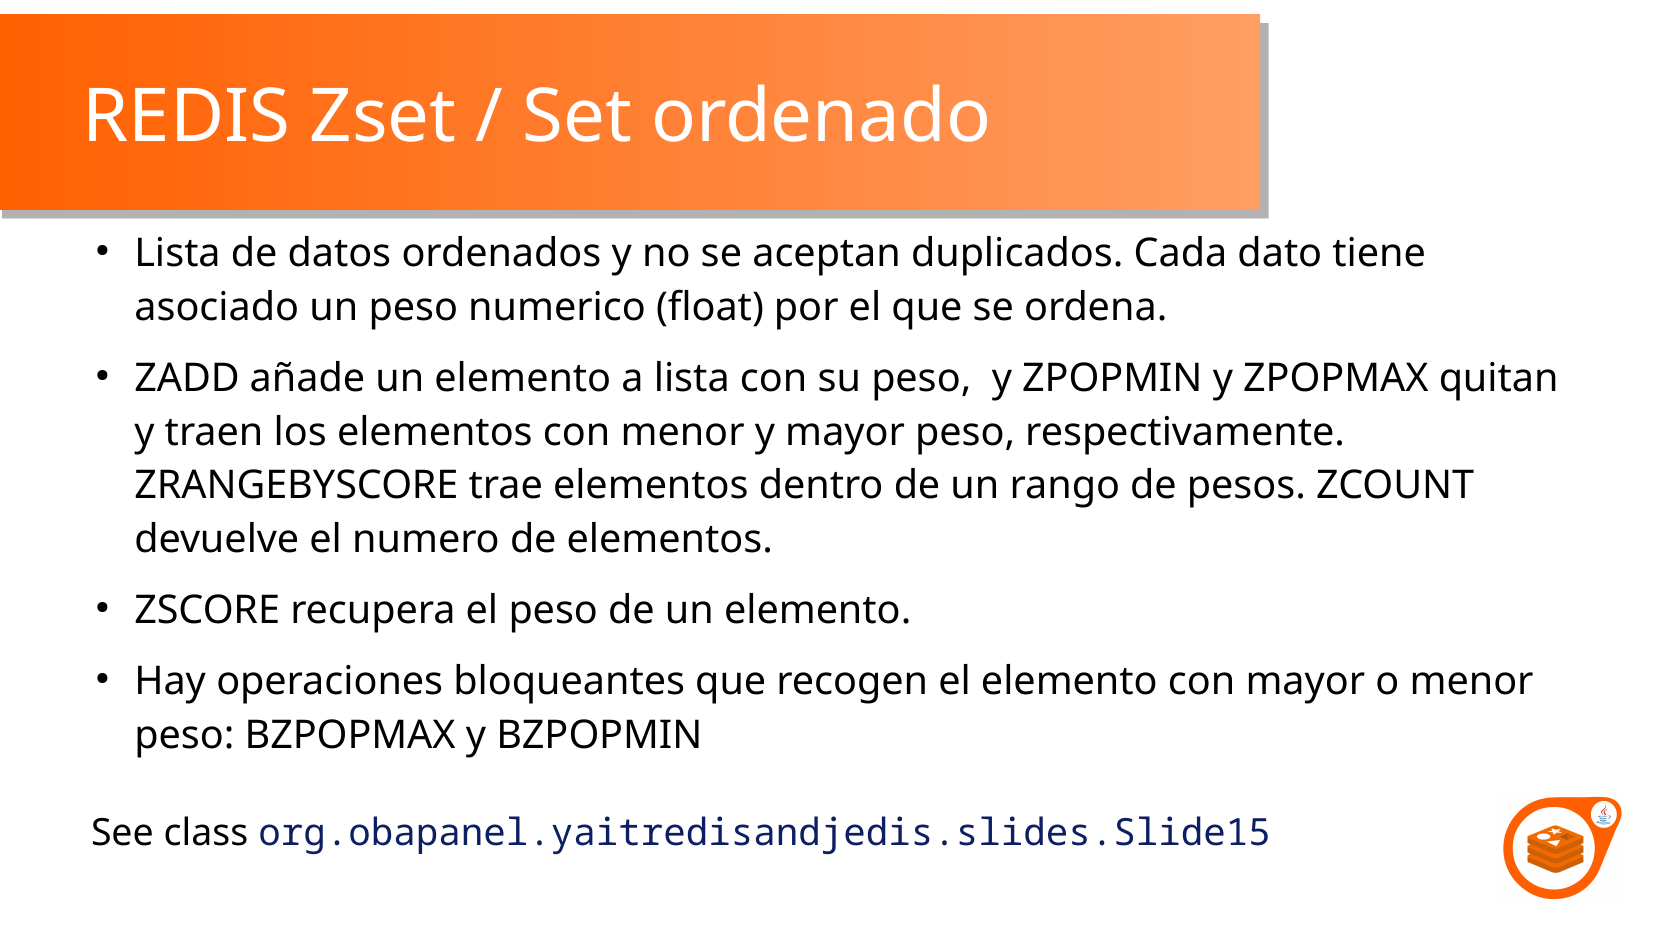

# REDIS Zset / Set ordenado
Lista de datos ordenados y no se aceptan duplicados. Cada dato tiene asociado un peso numerico (float) por el que se ordena.
ZADD añade un elemento a lista con su peso, y ZPOPMIN y ZPOPMAX quitan y traen los elementos con menor y mayor peso, respectivamente. ZRANGEBYSCORE trae elementos dentro de un rango de pesos. ZCOUNT devuelve el numero de elementos.
ZSCORE recupera el peso de un elemento.
Hay operaciones bloqueantes que recogen el elemento con mayor o menor peso: BZPOPMAX y BZPOPMIN
See class org.obapanel.yaitredisandjedis.slides.Slide15